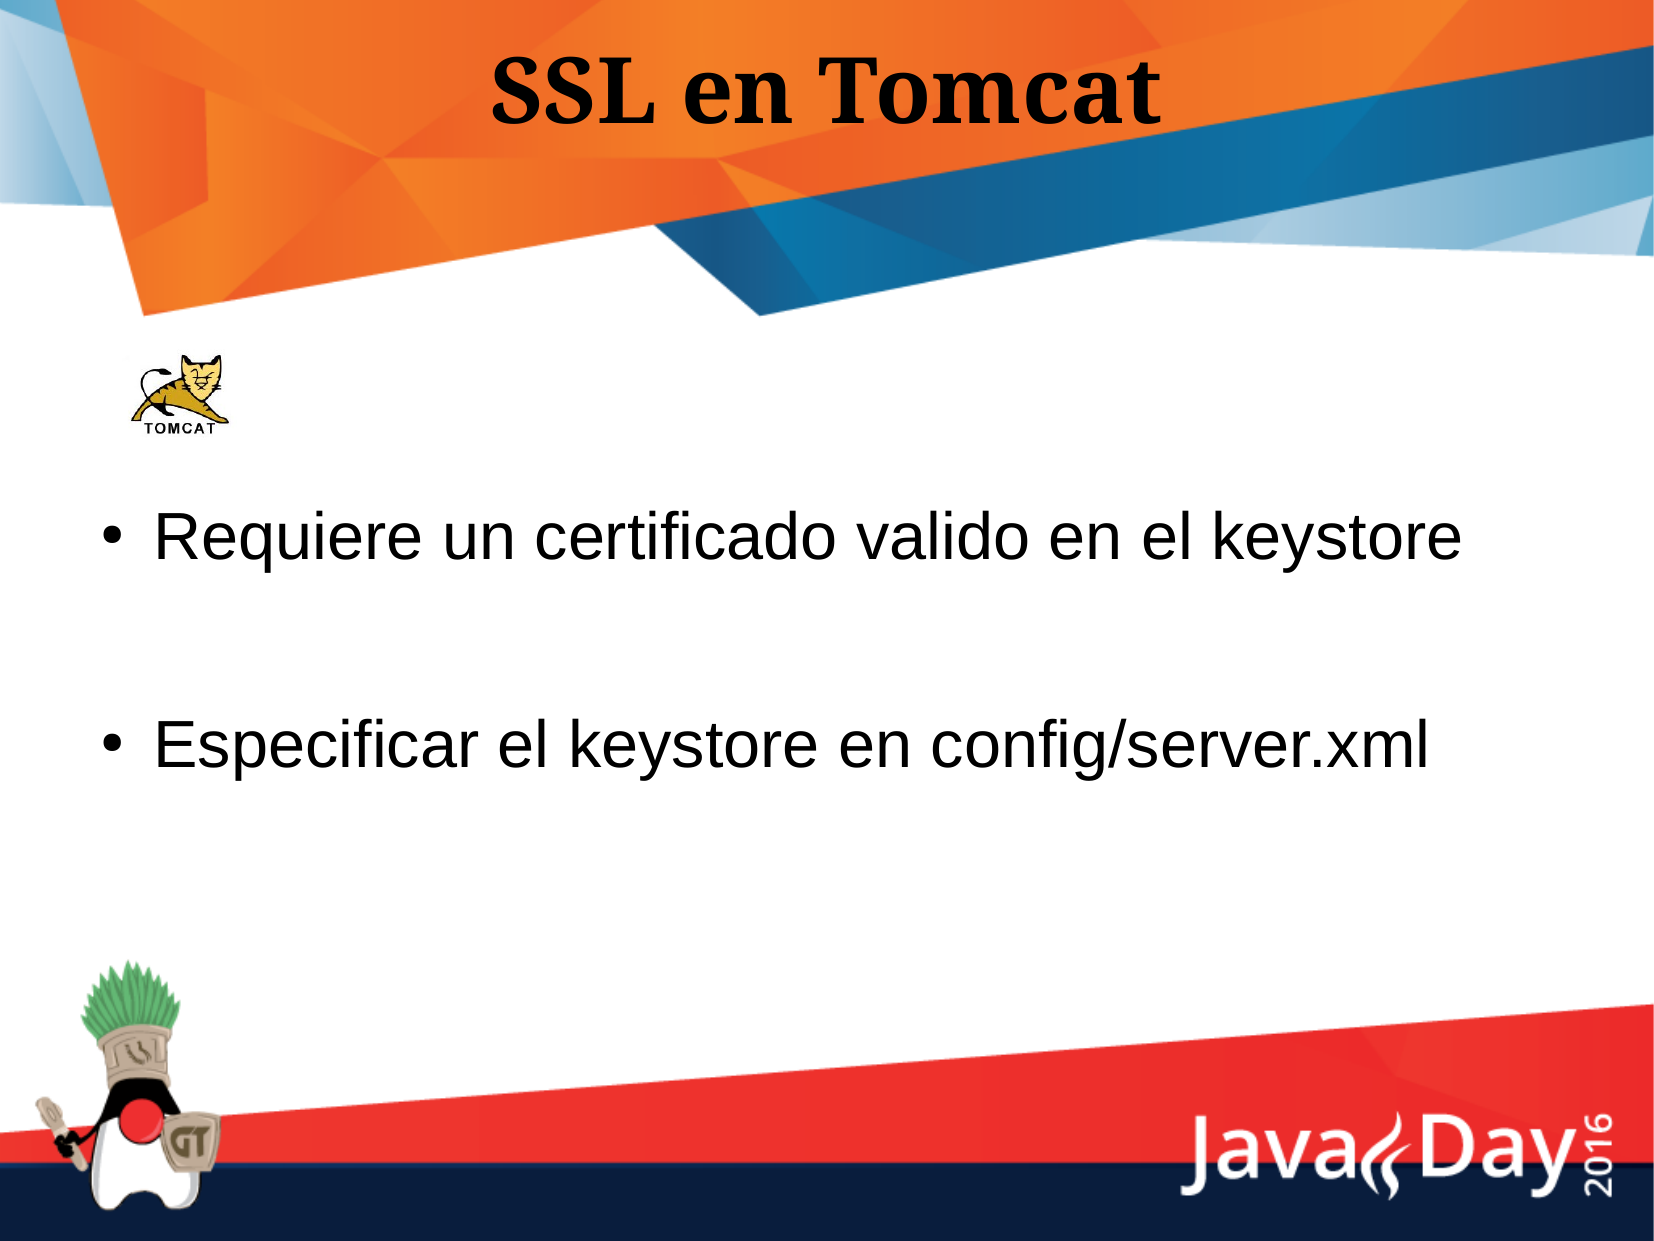

# SSL en Tomcat
Requiere un certificado valido en el keystore
Especificar el keystore en config/server.xml